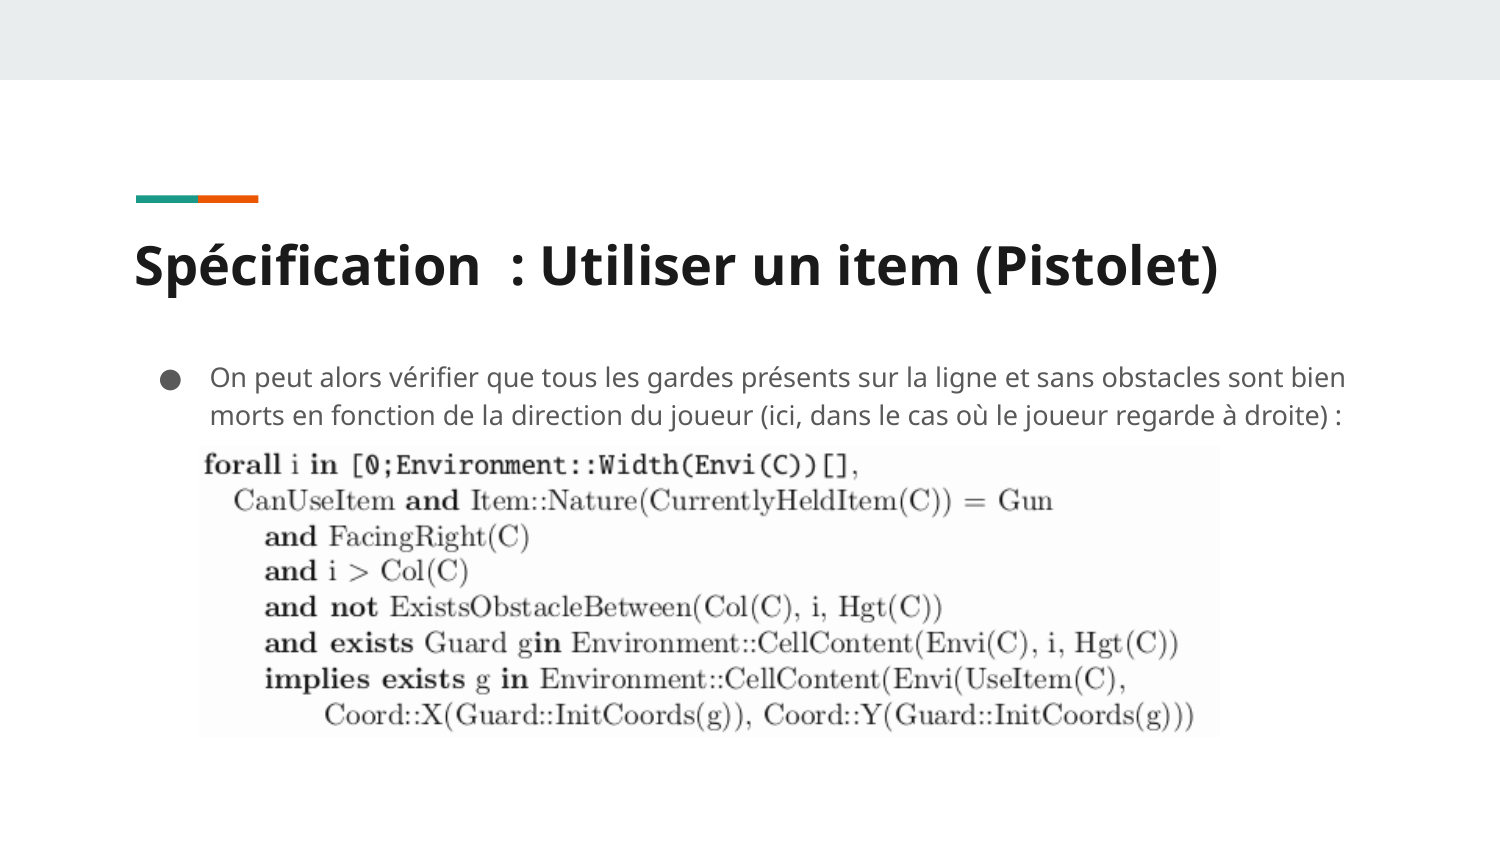

# Spécification : Utiliser un item (Pistolet)
On peut alors vérifier que tous les gardes présents sur la ligne et sans obstacles sont bien morts en fonction de la direction du joueur (ici, dans le cas où le joueur regarde à droite) :